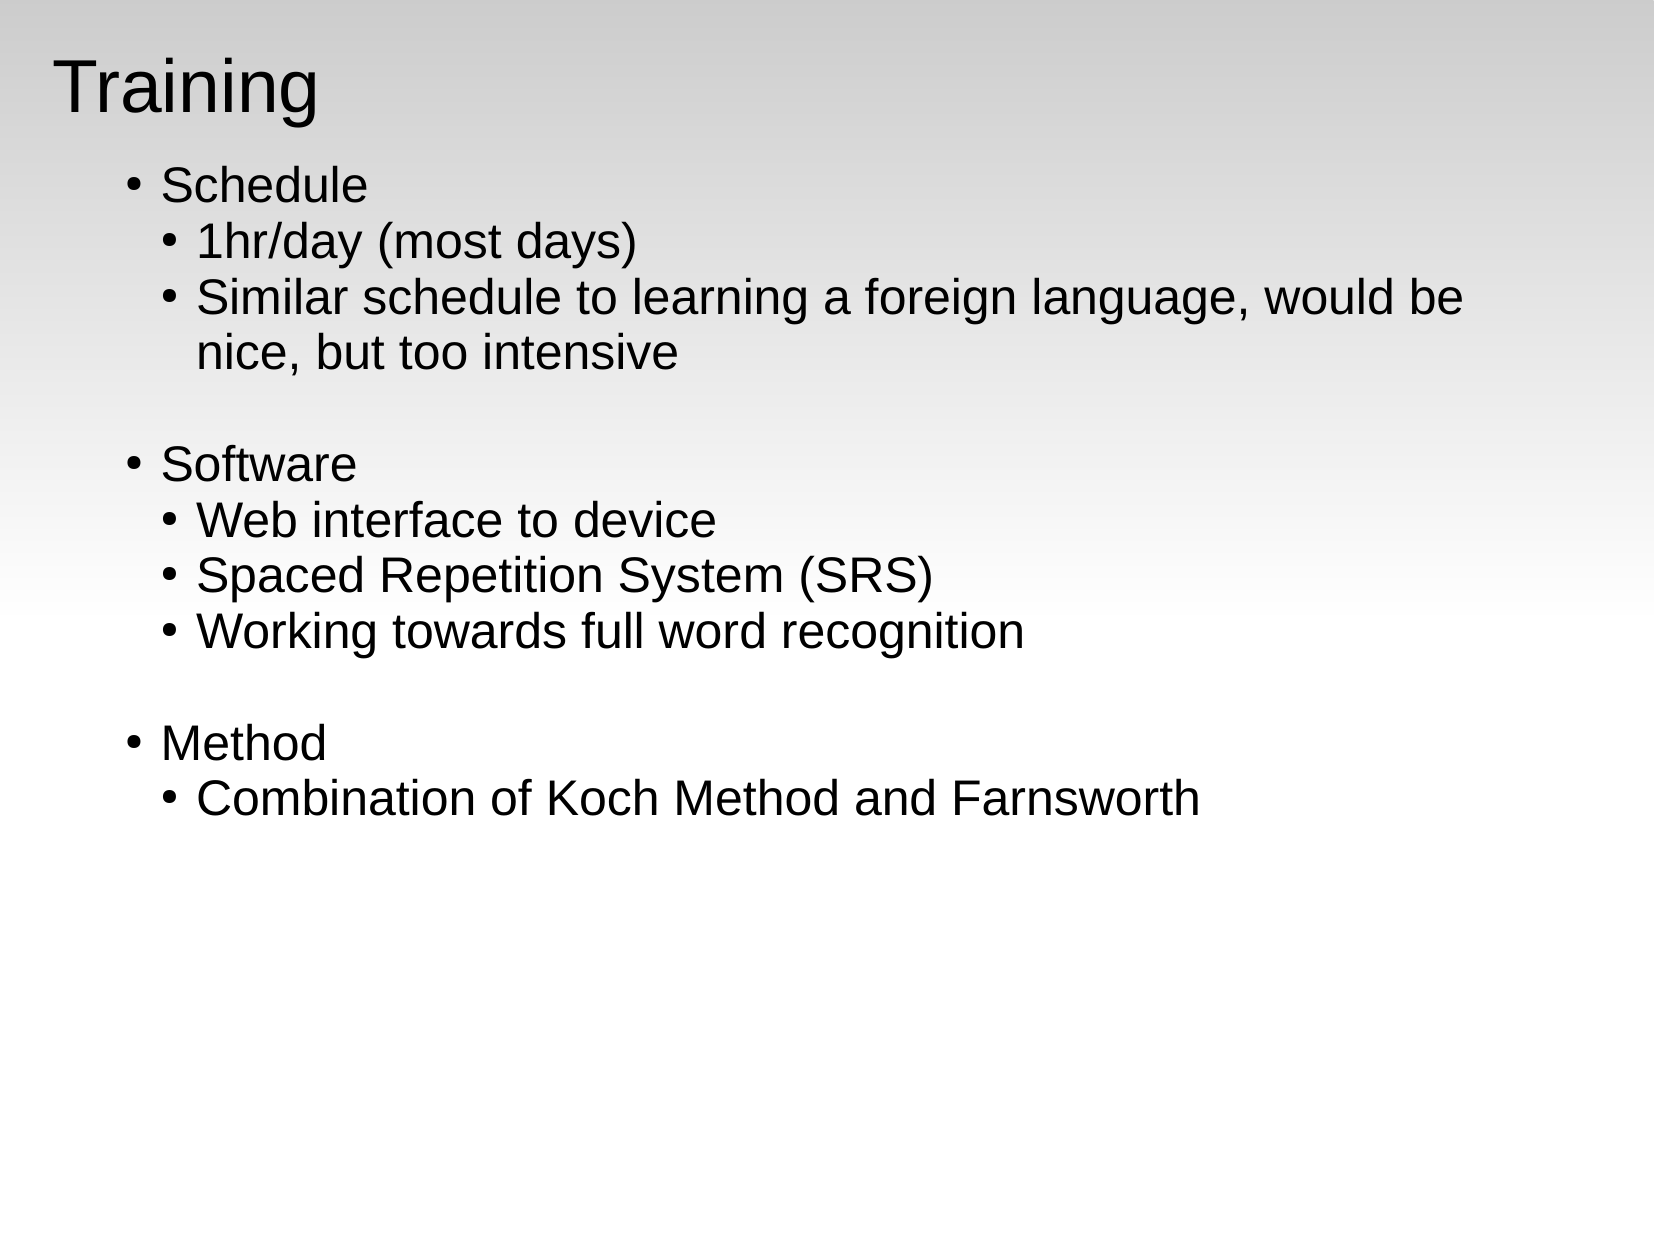

Training
Schedule
1hr/day (most days)
Similar schedule to learning a foreign language, would be nice, but too intensive
Software
Web interface to device
Spaced Repetition System (SRS)
Working towards full word recognition
Method
Combination of Koch Method and Farnsworth